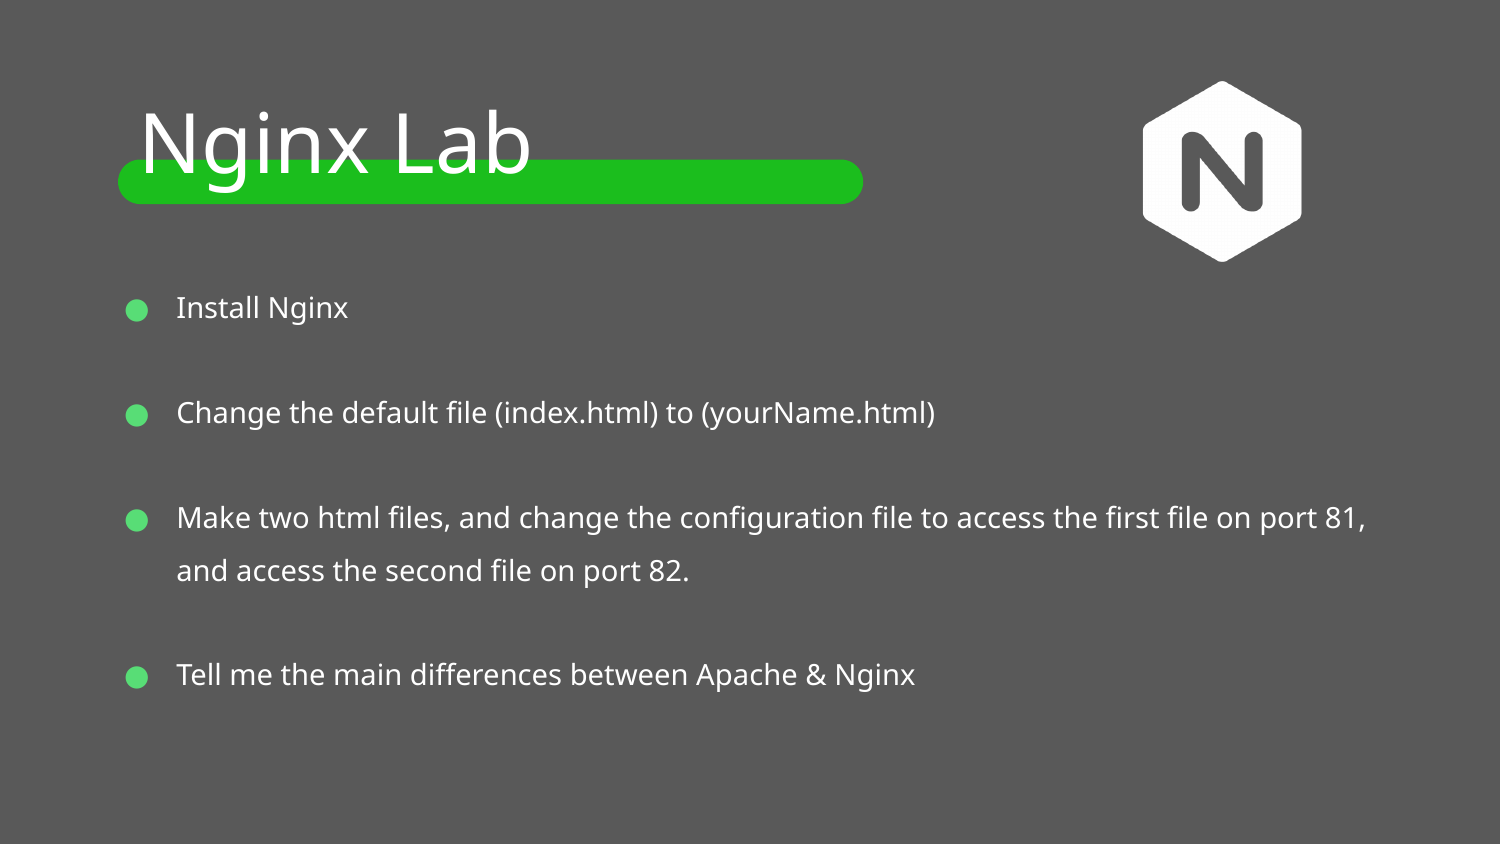

Nginx Lab
Install Nginx
Change the default file (index.html) to (yourName.html)
Make two html files, and change the configuration file to access the first file on port 81, and access the second file on port 82.
Tell me the main differences between Apache & Nginx